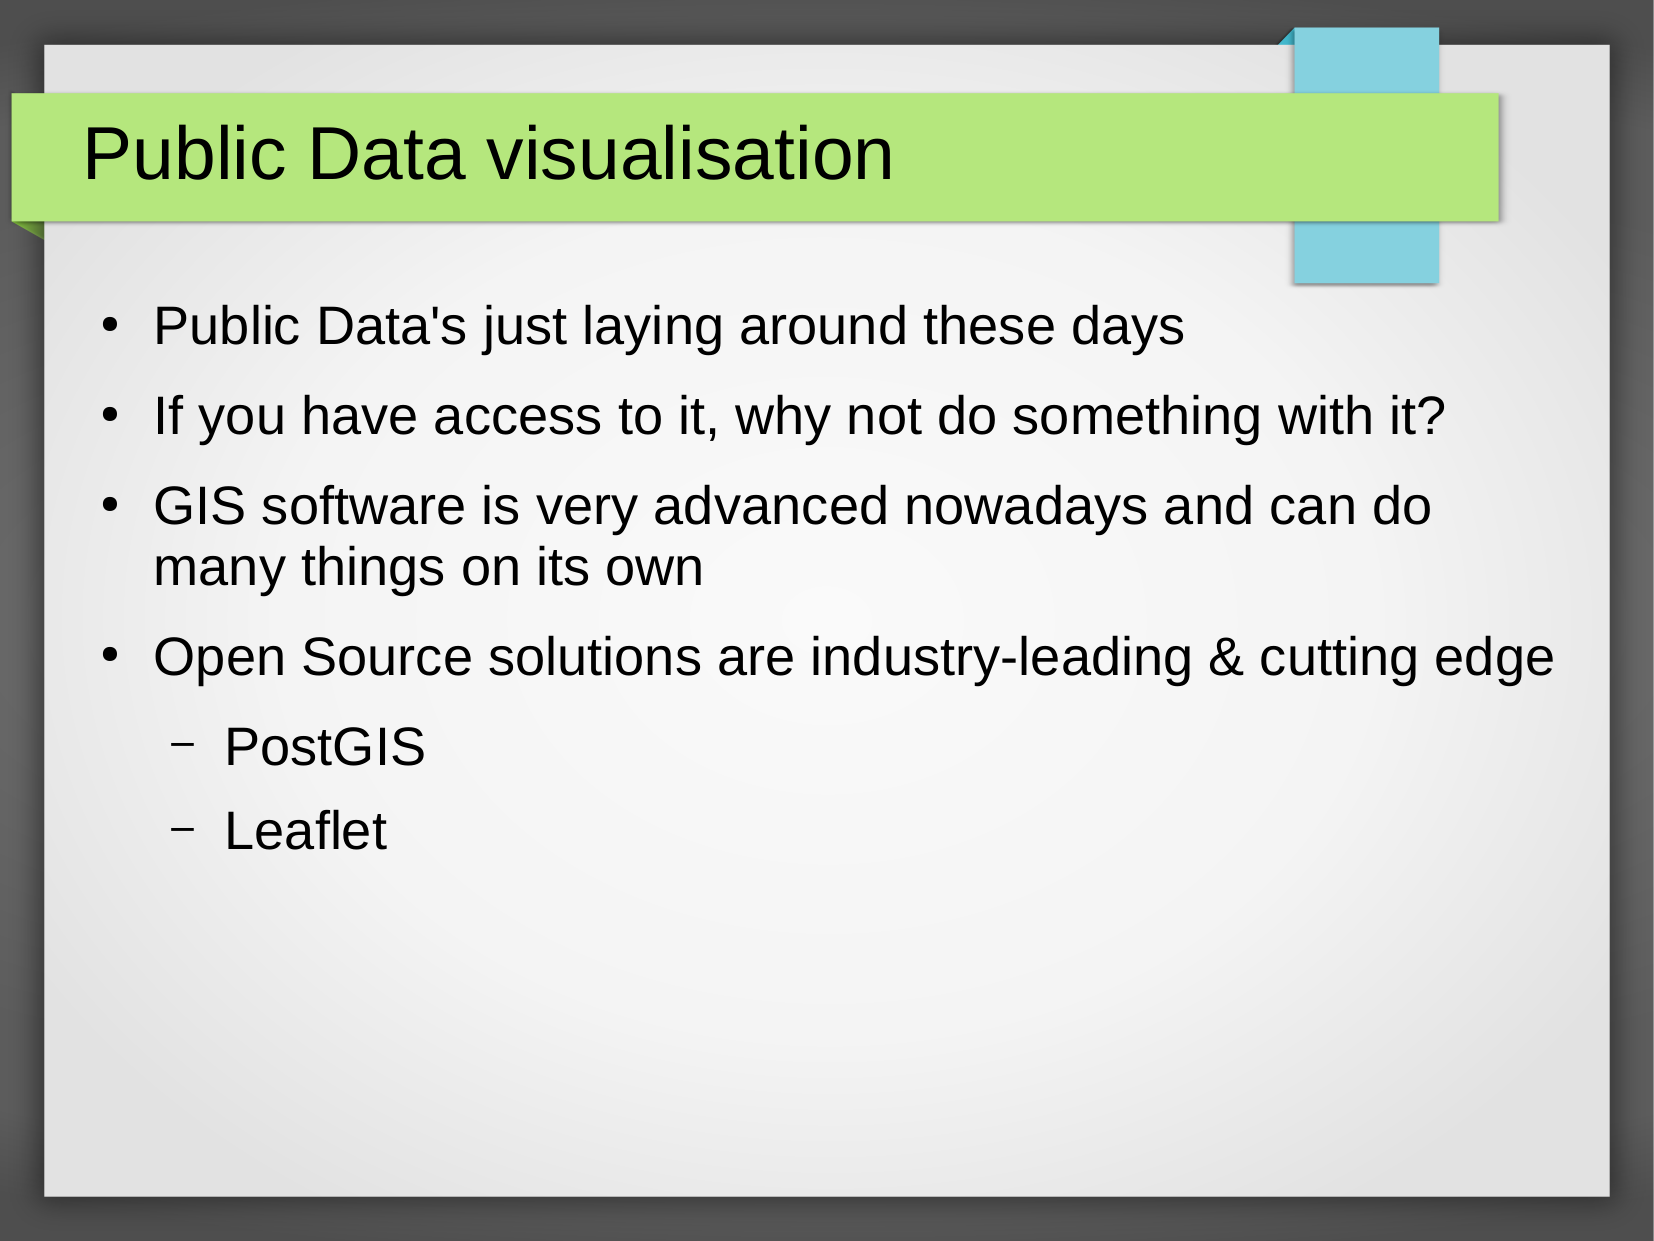

# Public Data visualisation
Public Data's just laying around these days
If you have access to it, why not do something with it?
GIS software is very advanced nowadays and can do many things on its own
Open Source solutions are industry-leading & cutting edge
PostGIS
Leaflet